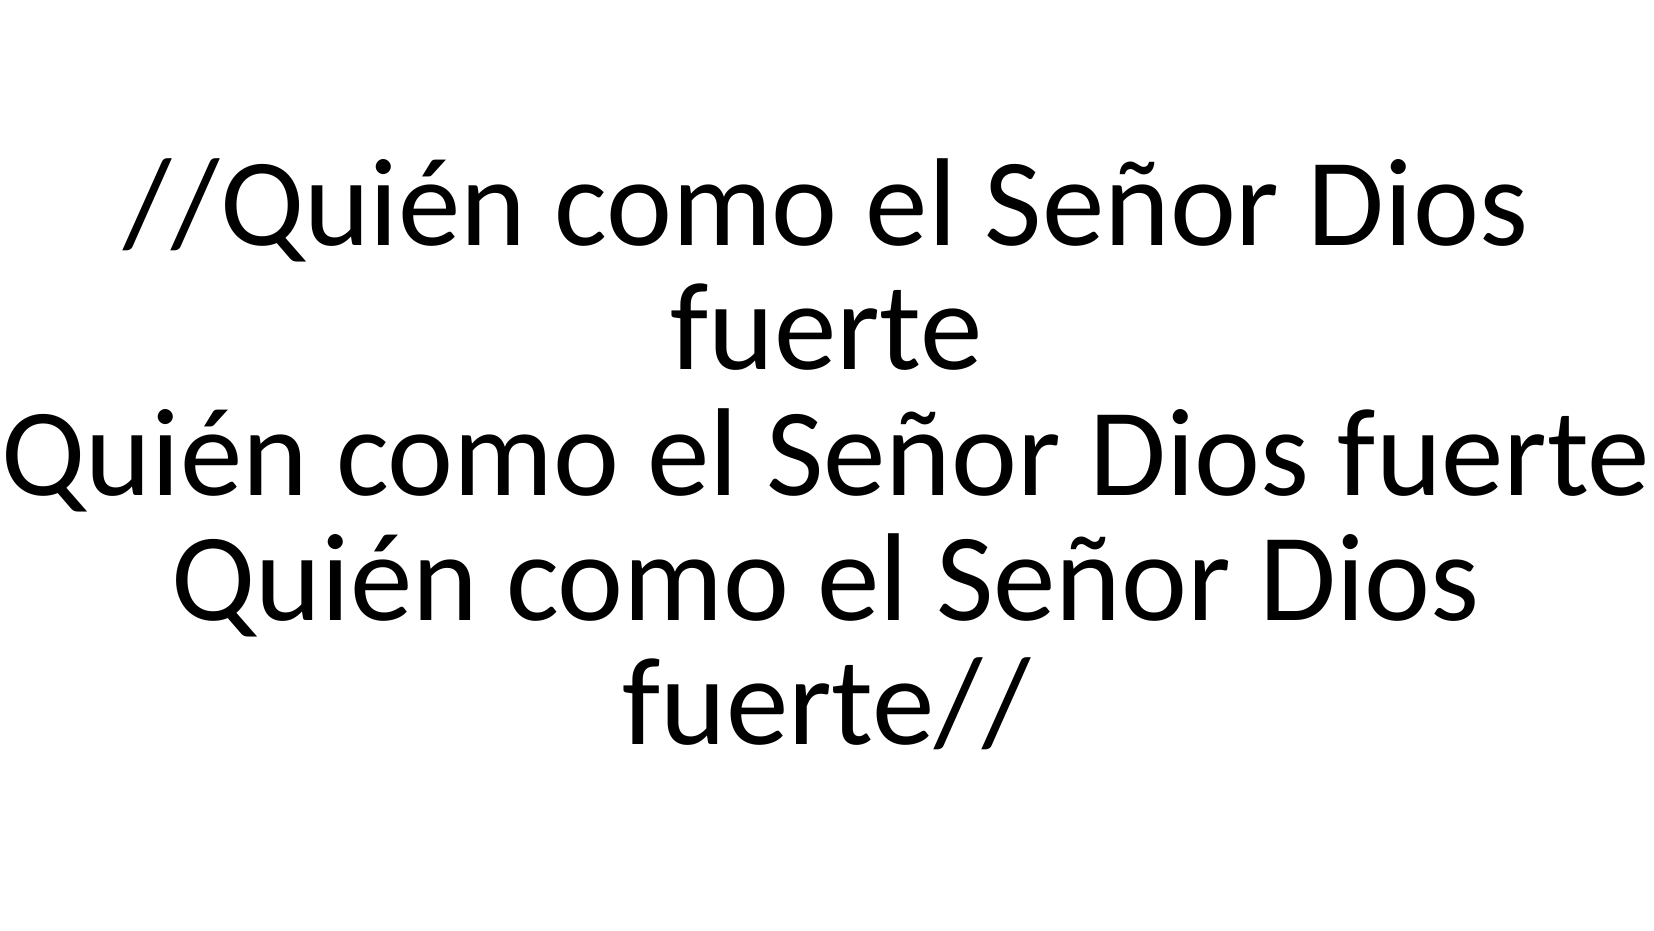

# //Quién como el Señor Dios fuerte Quién como el Señor Dios fuerte Quién como el Señor Dios fuerte//